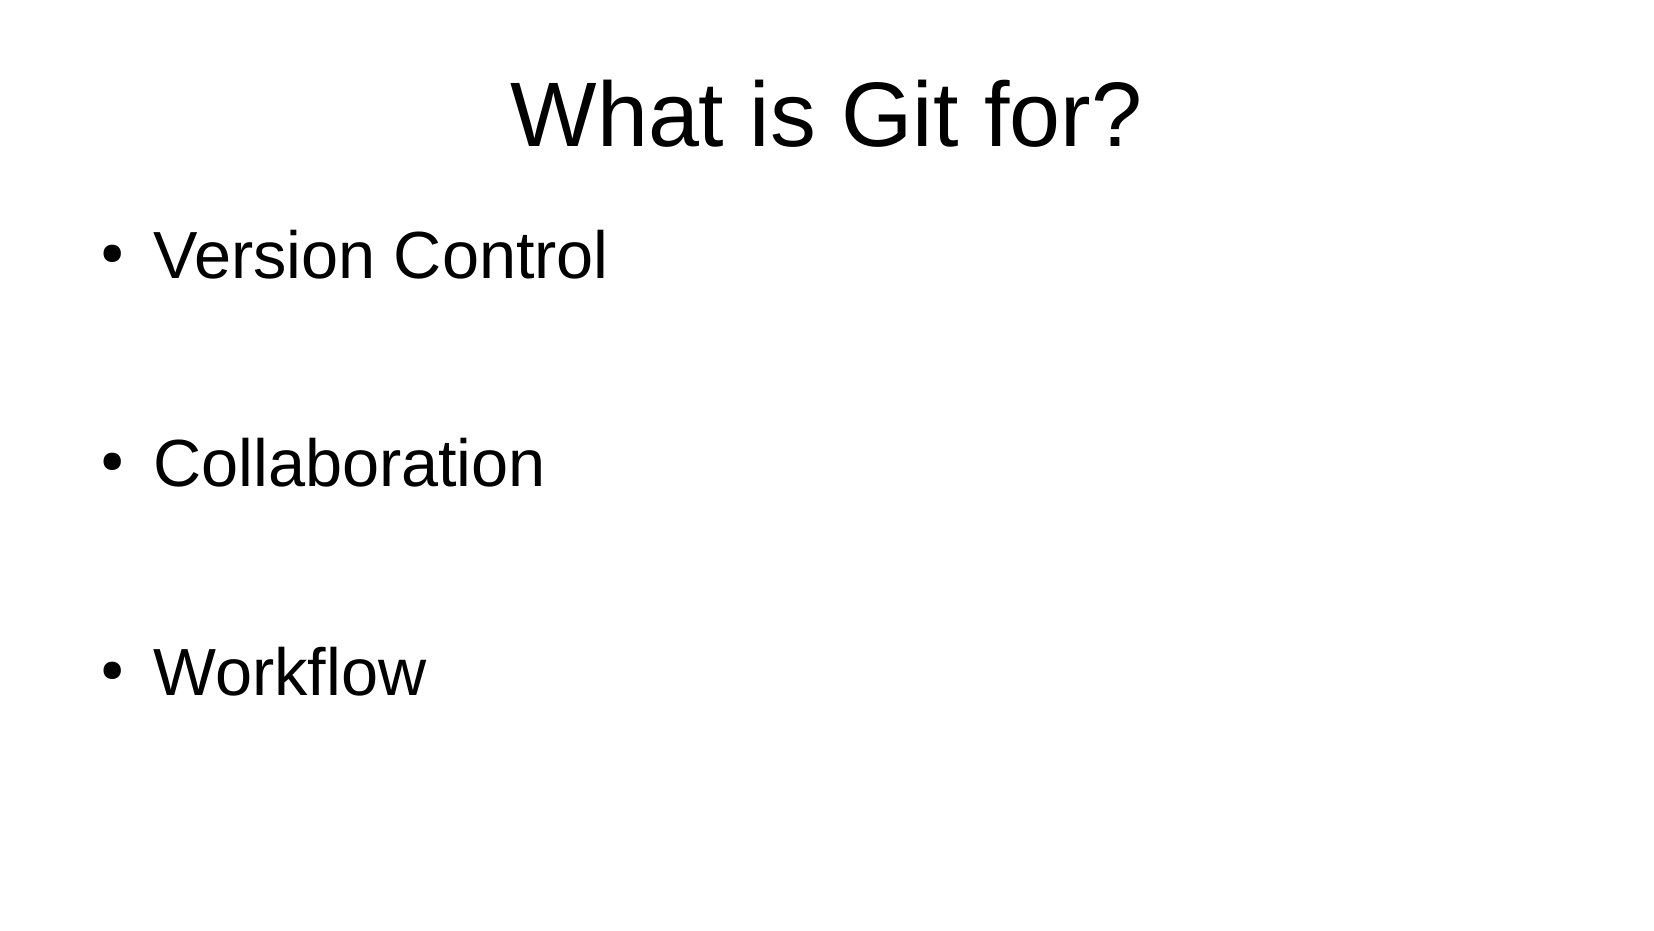

# What is Git for?
Version Control
Collaboration
Workflow